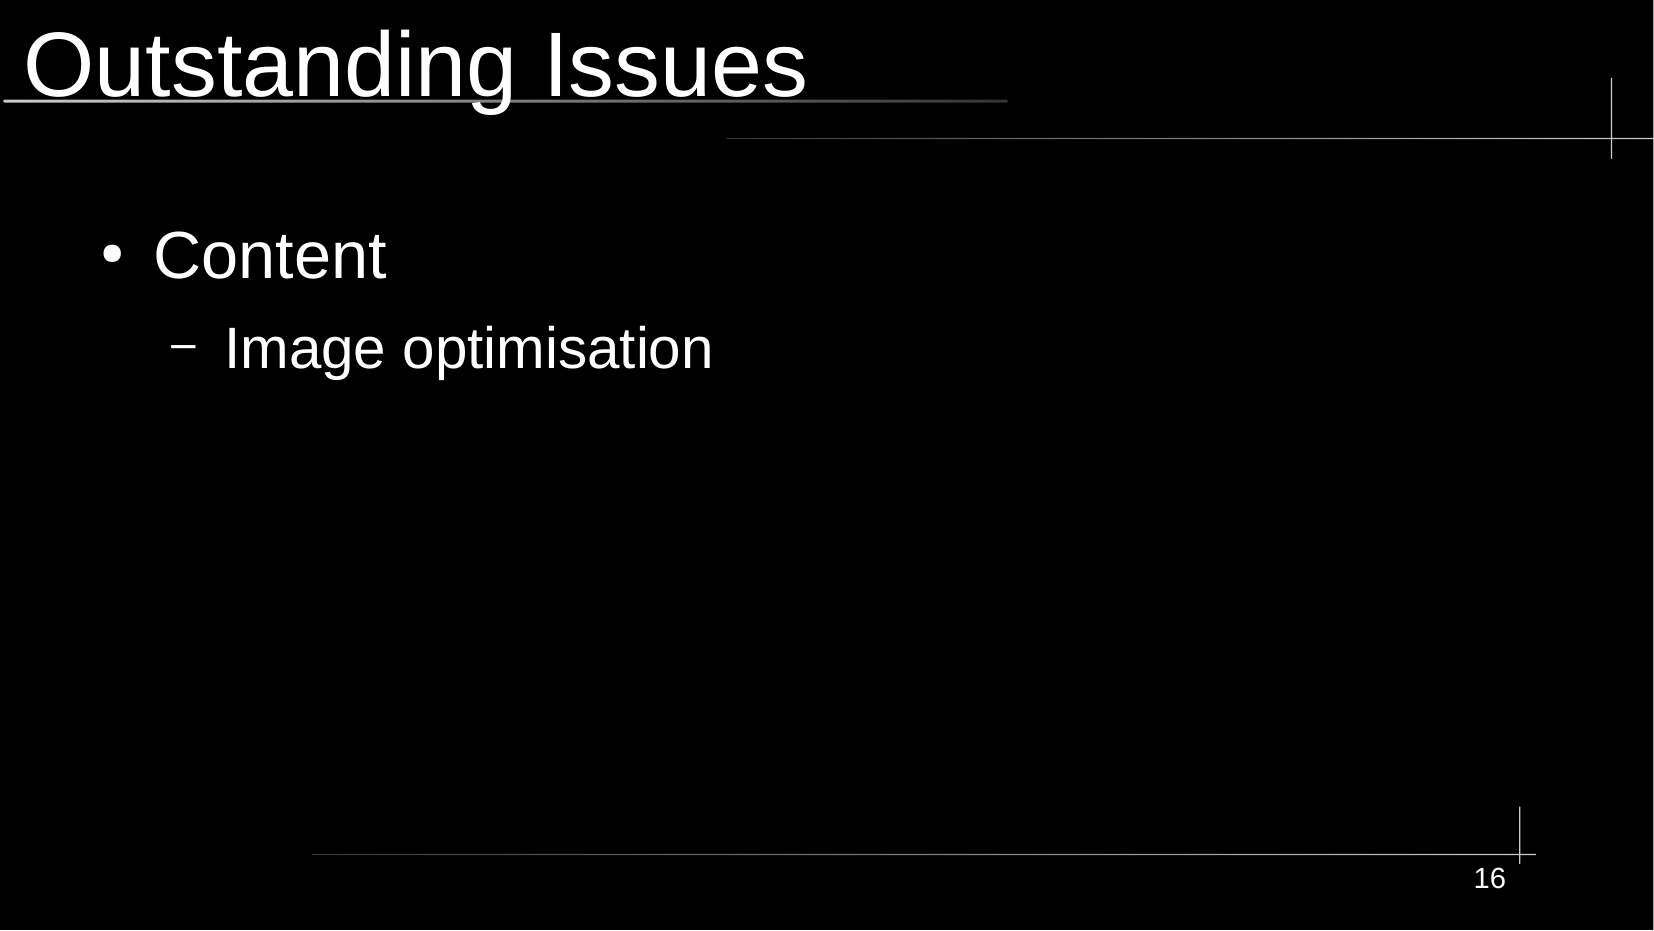

# Outstanding Issues
Content
Image optimisation
16